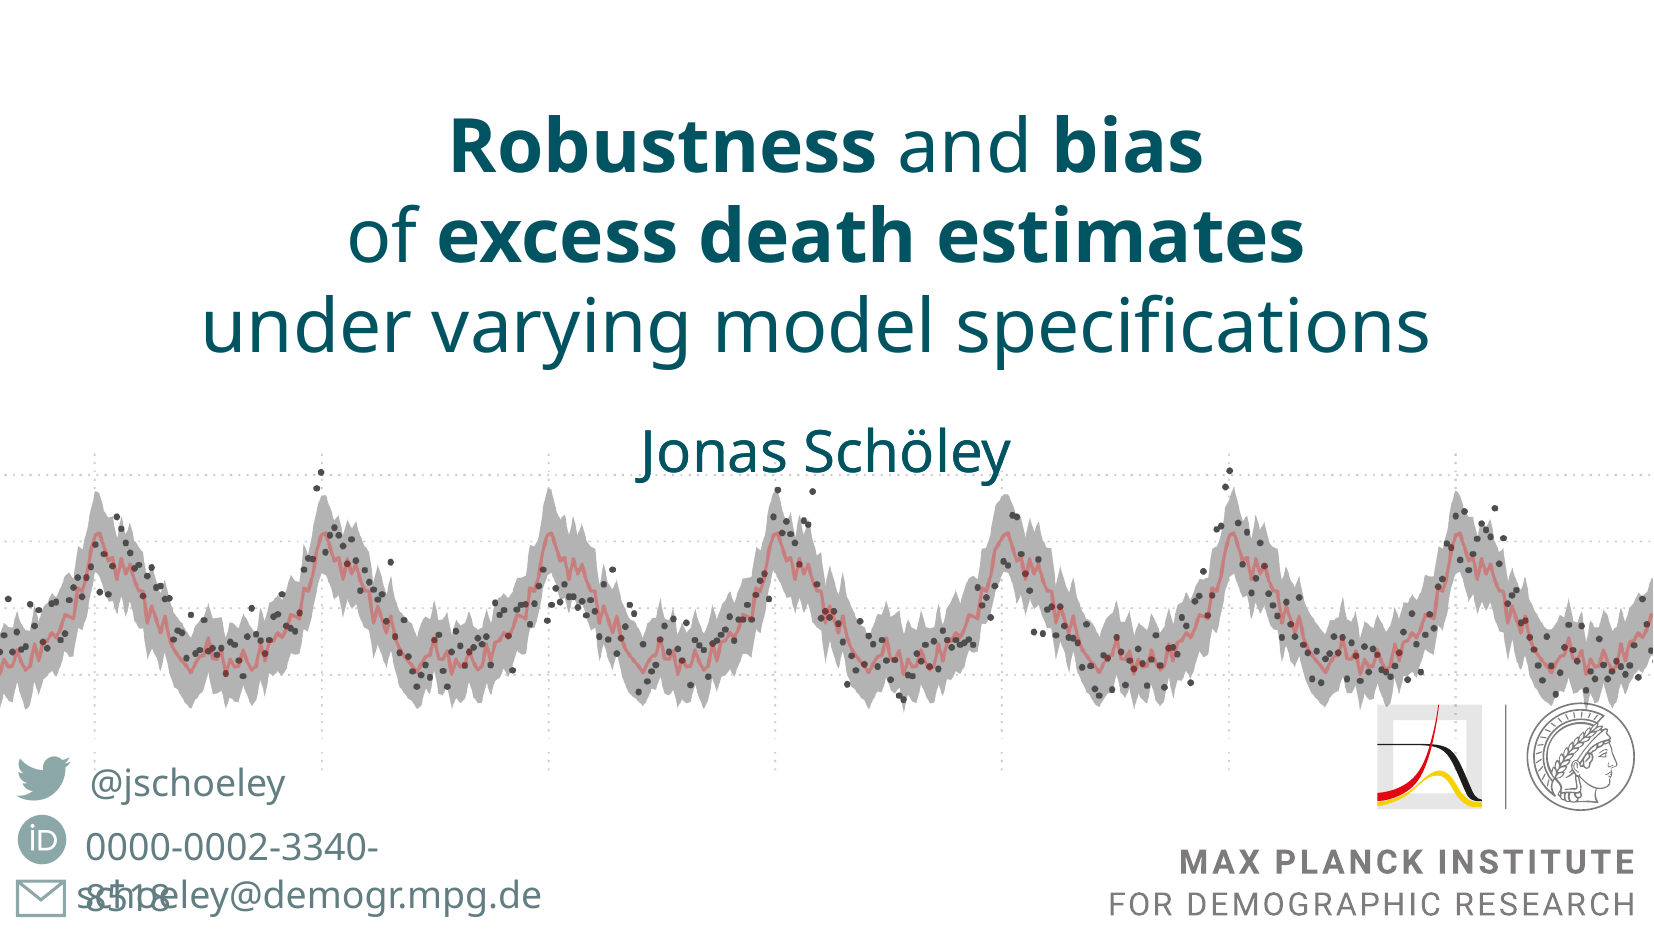

Robustness and bias
of excess death estimates
under varying model specifications
# Jonas Schöley
Jonas Schöley
@jschoeley
0000-0002-3340-8518
schoeley@demogr.mpg.de